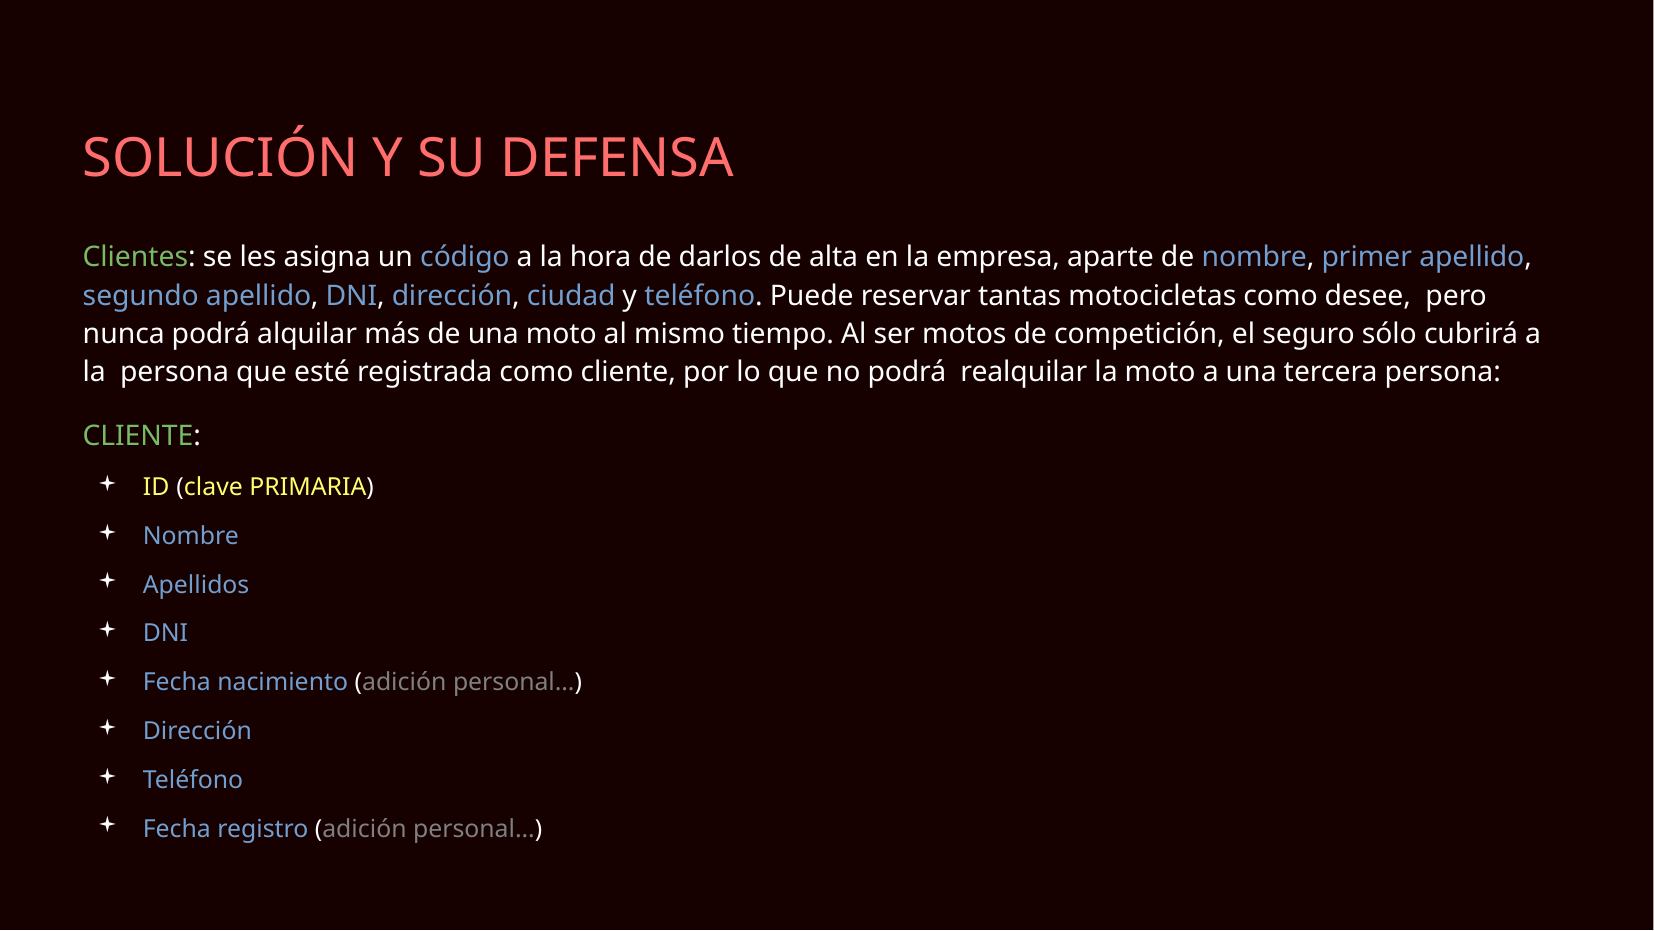

# SOLUCIÓN Y SU DEFENSA
Clientes: se les asigna un código a la hora de darlos de alta en la empresa, aparte de nombre, primer apellido, segundo apellido, DNI, dirección, ciudad y teléfono. Puede reservar tantas motocicletas como desee, pero nunca podrá alquilar más de una moto al mismo tiempo. Al ser motos de competición, el seguro sólo cubrirá a la persona que esté registrada como cliente, por lo que no podrá realquilar la moto a una tercera persona:
CLIENTE:
ID (clave PRIMARIA)
Nombre
Apellidos
DNI
Fecha nacimiento (adición personal…)
Dirección
Teléfono
Fecha registro (adición personal…)